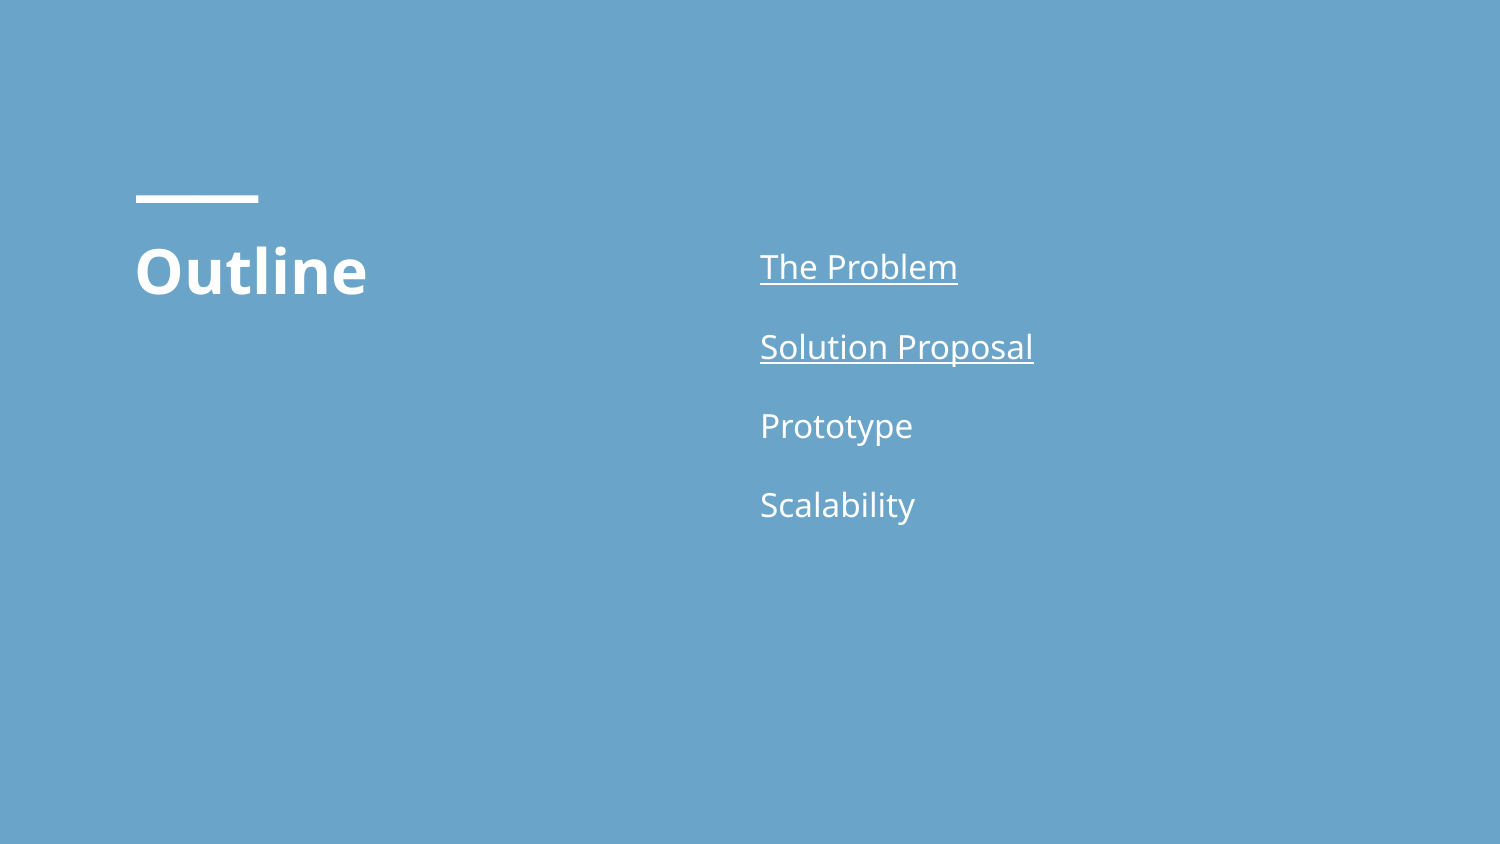

# Outline
The Problem
Solution Proposal
Prototype
Scalability